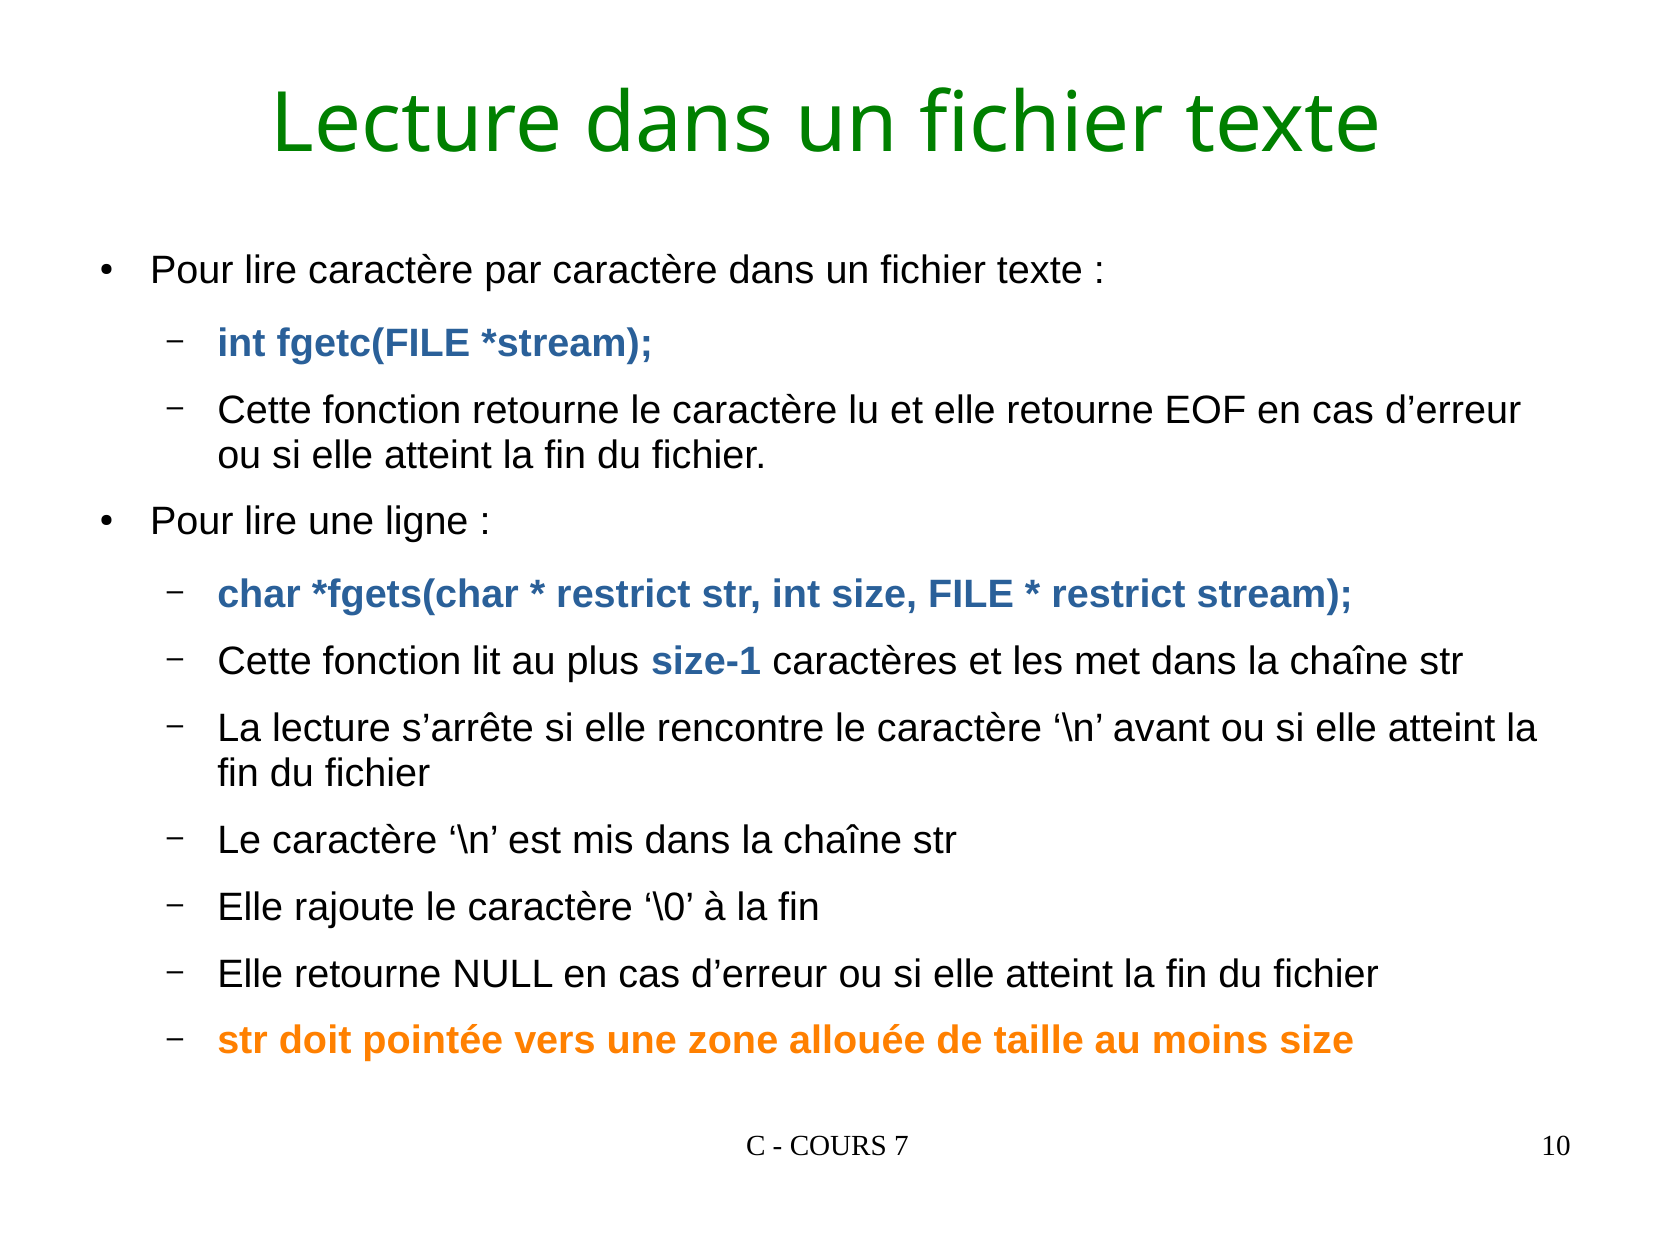

# Lecture dans un fichier texte
Pour lire caractère par caractère dans un fichier texte :
int fgetc(FILE *stream);
Cette fonction retourne le caractère lu et elle retourne EOF en cas d’erreur ou si elle atteint la fin du fichier.
Pour lire une ligne :
char *fgets(char * restrict str, int size, FILE * restrict stream);
Cette fonction lit au plus size-1 caractères et les met dans la chaîne str
La lecture s’arrête si elle rencontre le caractère ‘\n’ avant ou si elle atteint la fin du fichier
Le caractère ‘\n’ est mis dans la chaîne str
Elle rajoute le caractère ‘\0’ à la fin
Elle retourne NULL en cas d’erreur ou si elle atteint la fin du fichier
str doit pointée vers une zone allouée de taille au moins size
C - COURS 7
10